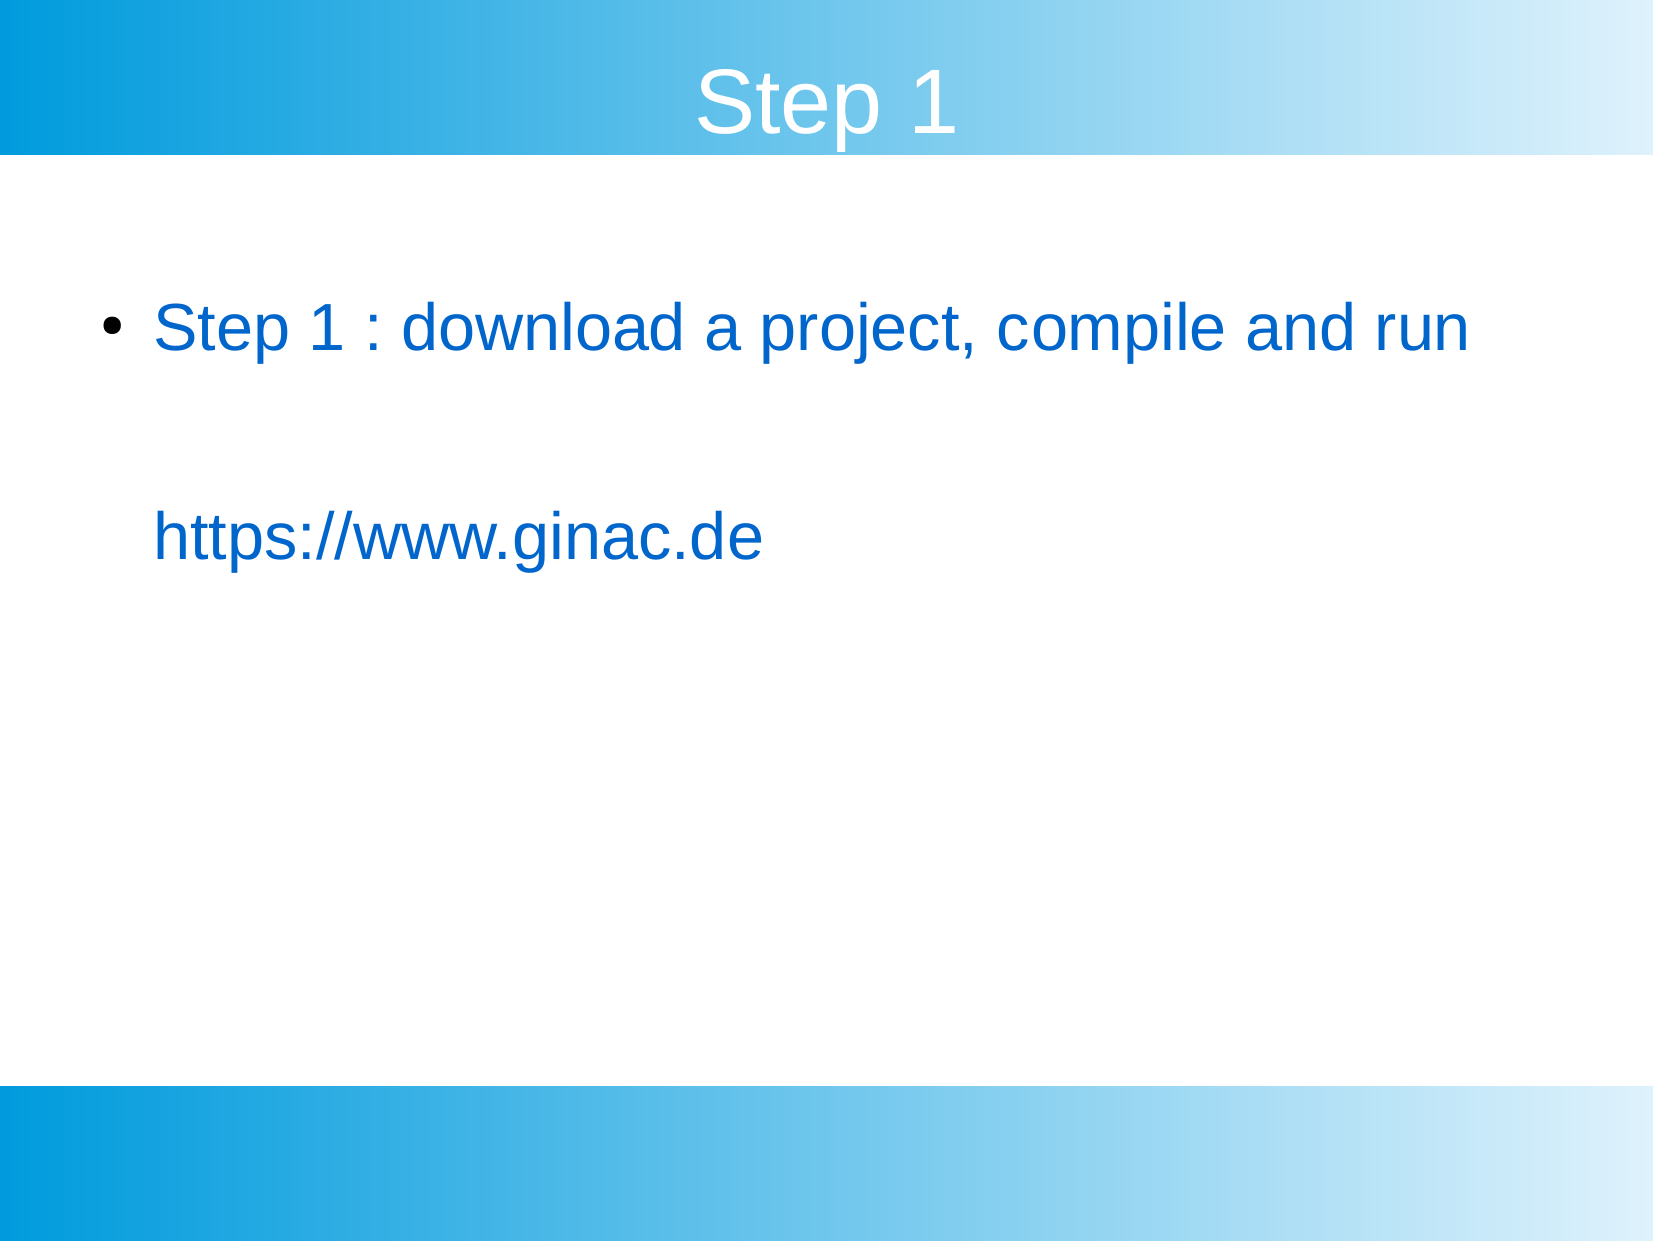

# Step 1
Step 1 : download a project, compile and run
https://www.ginac.de